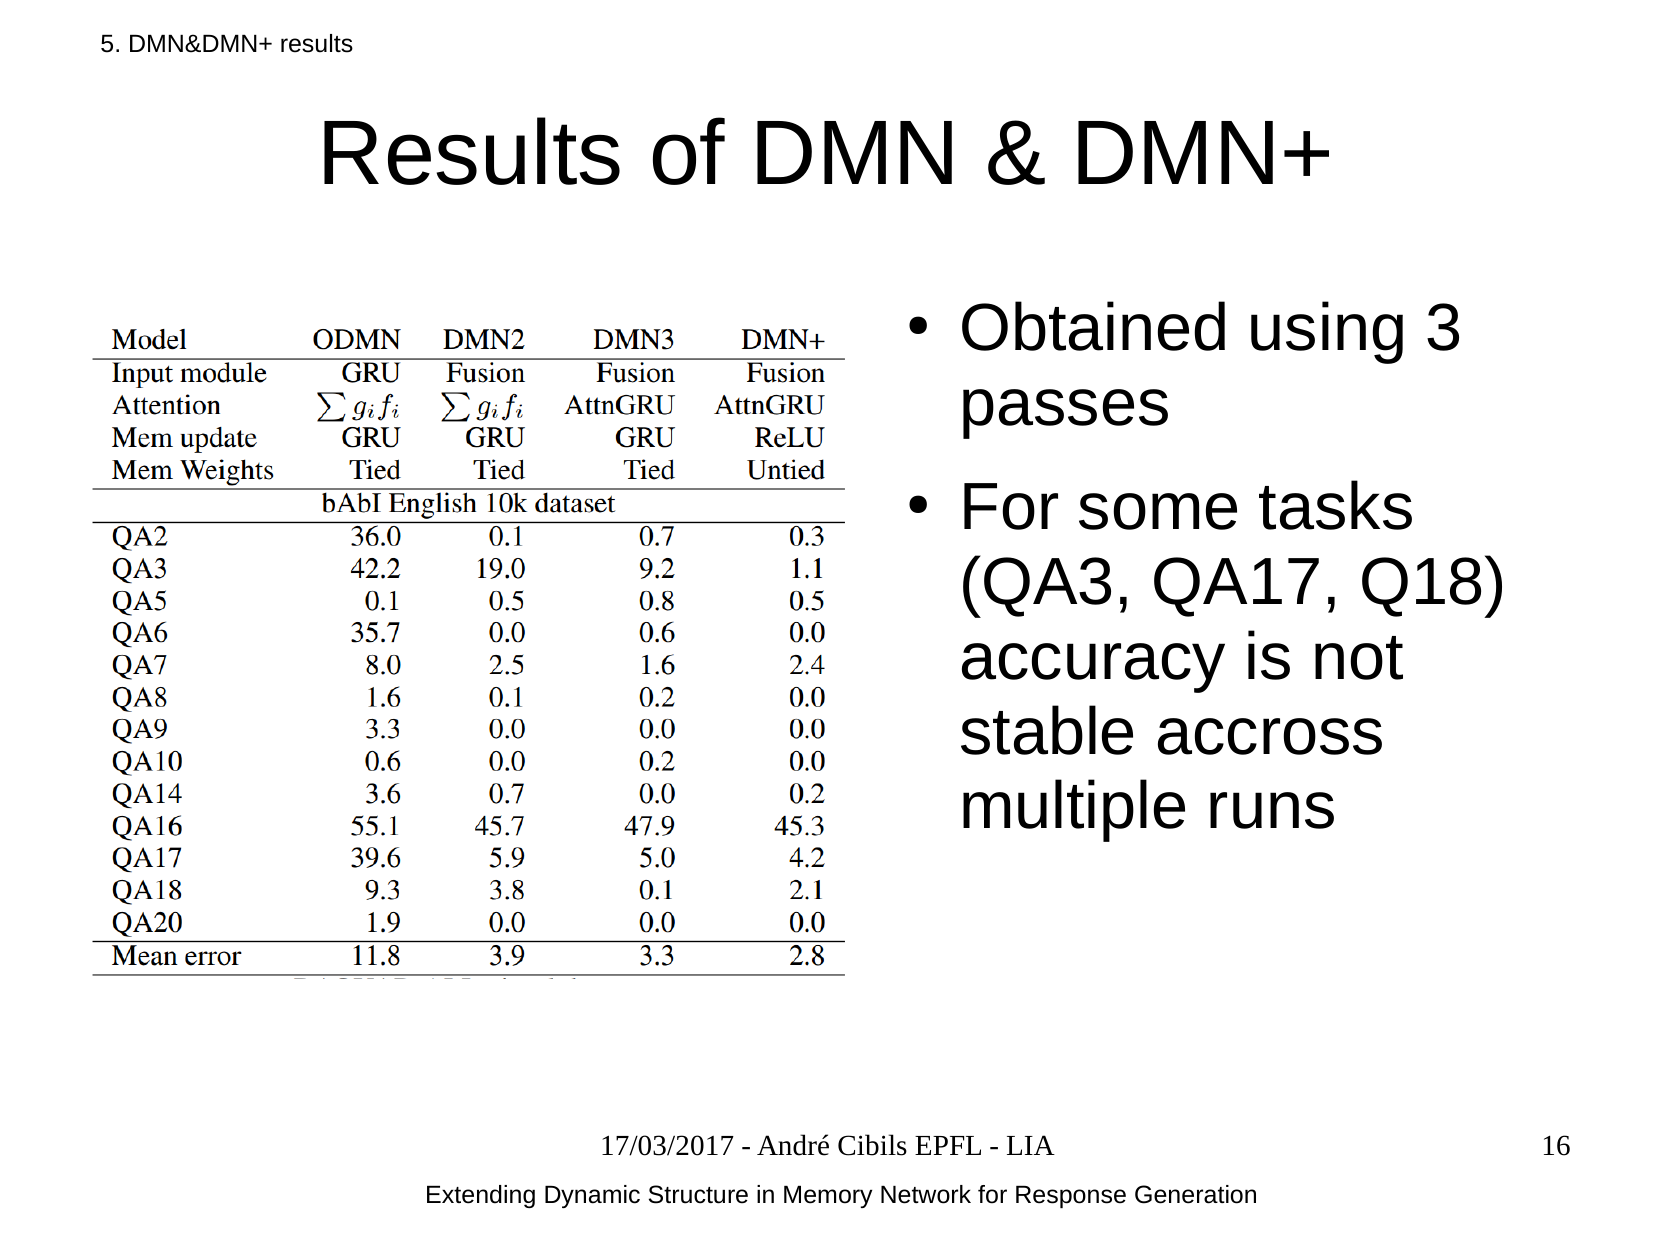

5. DMN&DMN+ results
# Results of DMN & DMN+
Obtained using 3 passes
For some tasks (QA3, QA17, Q18) accuracy is not stable accross multiple runs
17/03/2017 - André Cibils EPFL - LIA
16
Extending Dynamic Structure in Memory Network for Response Generation